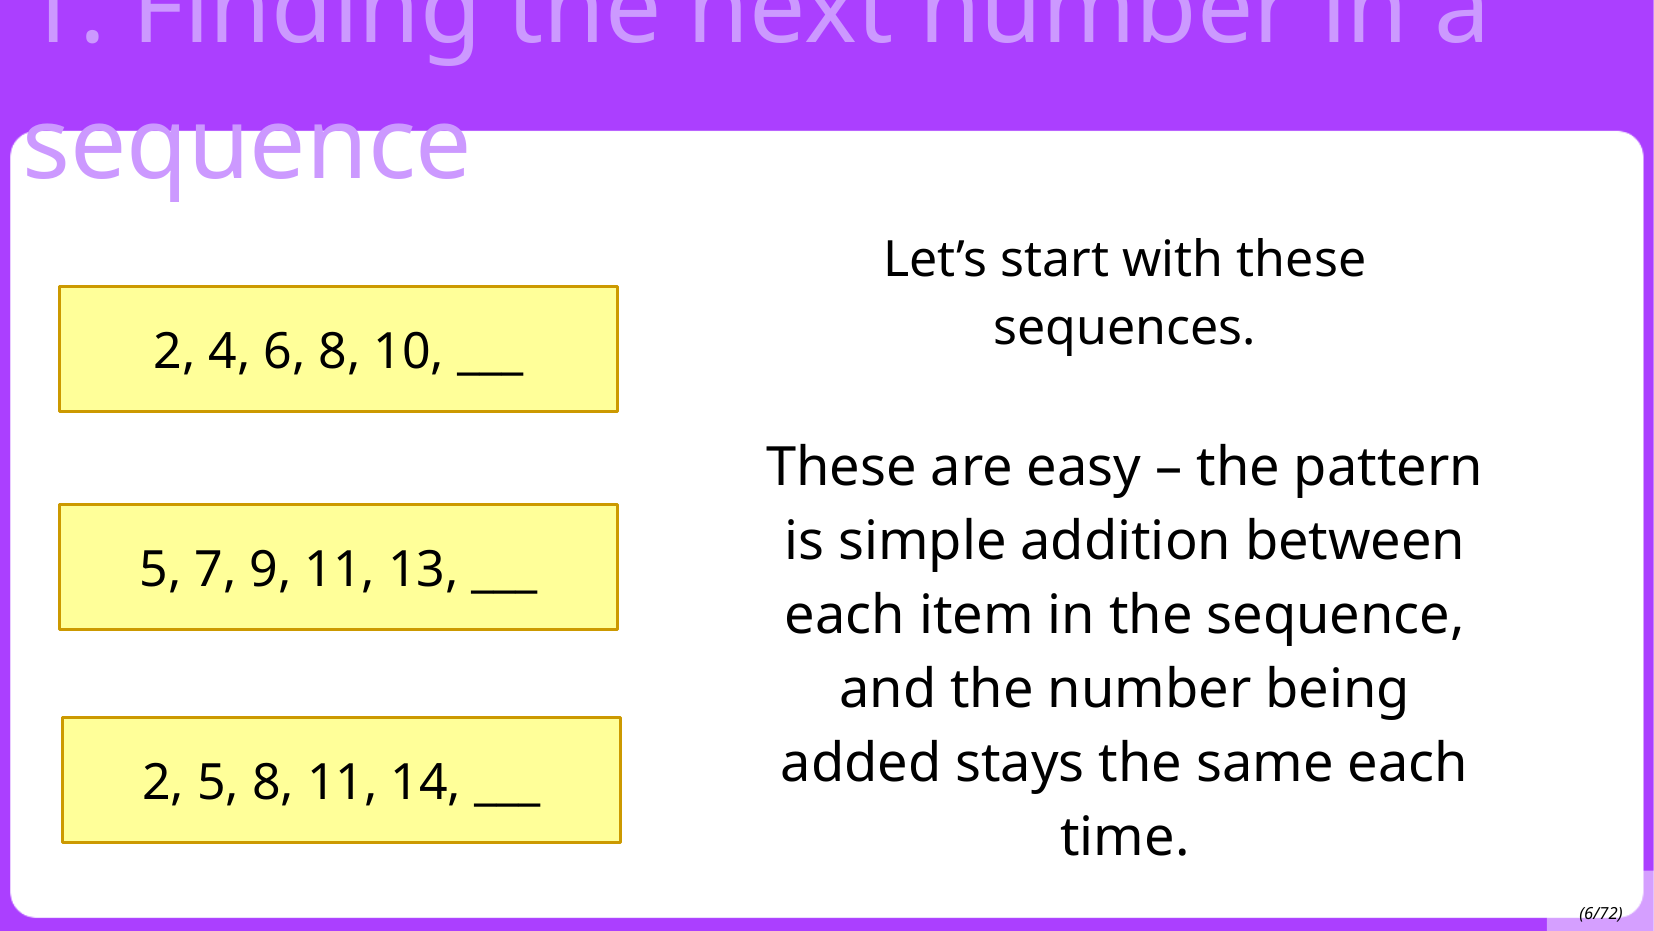

# 1. Finding the next number in a sequence
Let’s start with these sequences.
These are easy – the pattern is simple addition between each item in the sequence,
and the number being added stays the same each time.
2, 4, 6, 8, 10, ___
5, 7, 9, 11, 13, ___
2, 5, 8, 11, 14, ___